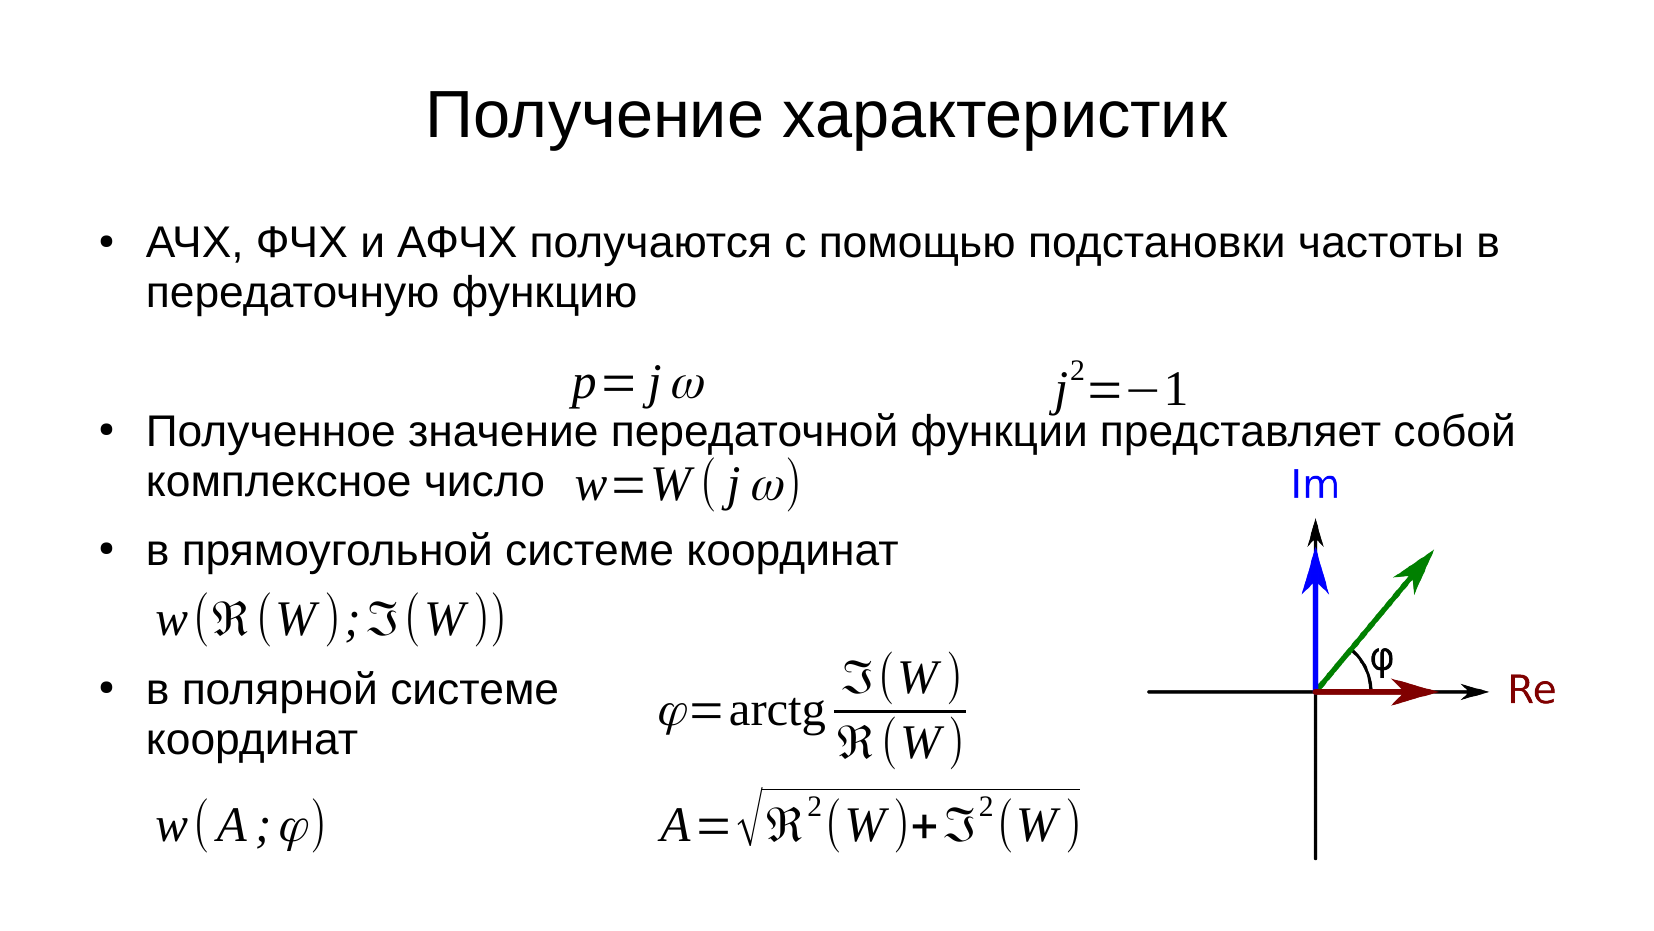

# Получение характеристик
АЧХ, ФЧХ и АФЧХ получаются с помощью подстановки частоты в передаточную функцию
Полученное значение передаточной функции представляет собой комплексное число
в прямоугольной системе координат
в полярной системе
координат